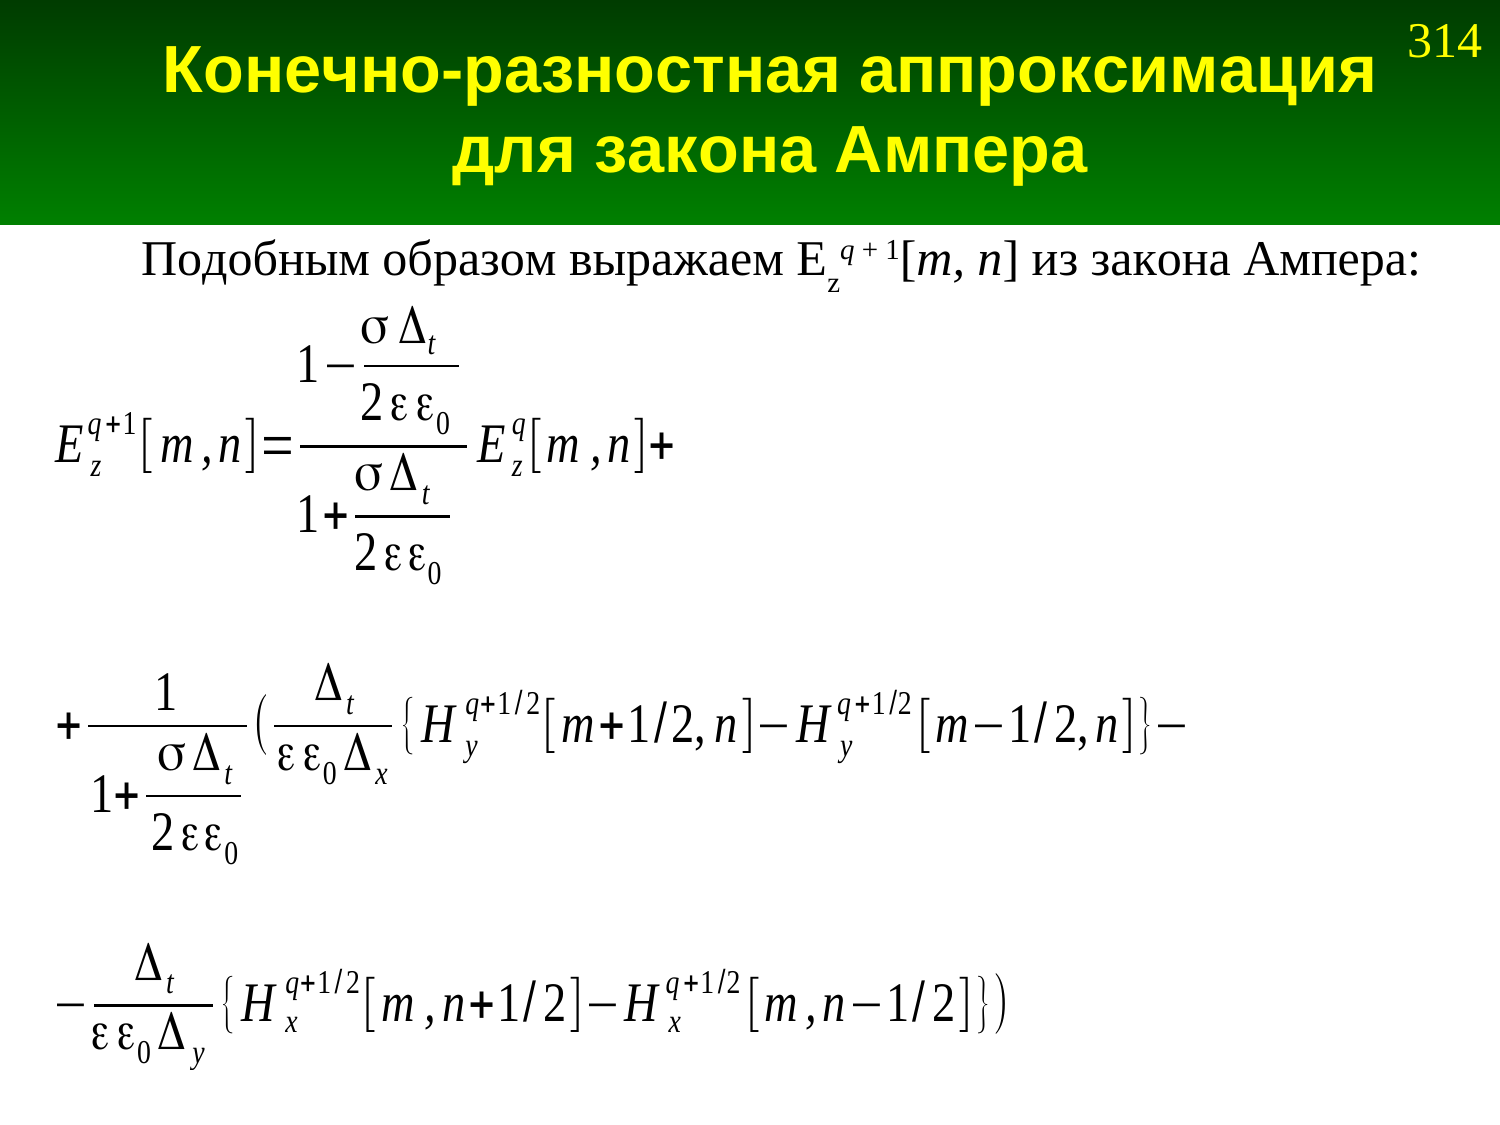

# Конечно-разностная аппроксимация для закона Ампера
Подобным образом выражаем Ezq + 1[m, n] из закона Ампера: